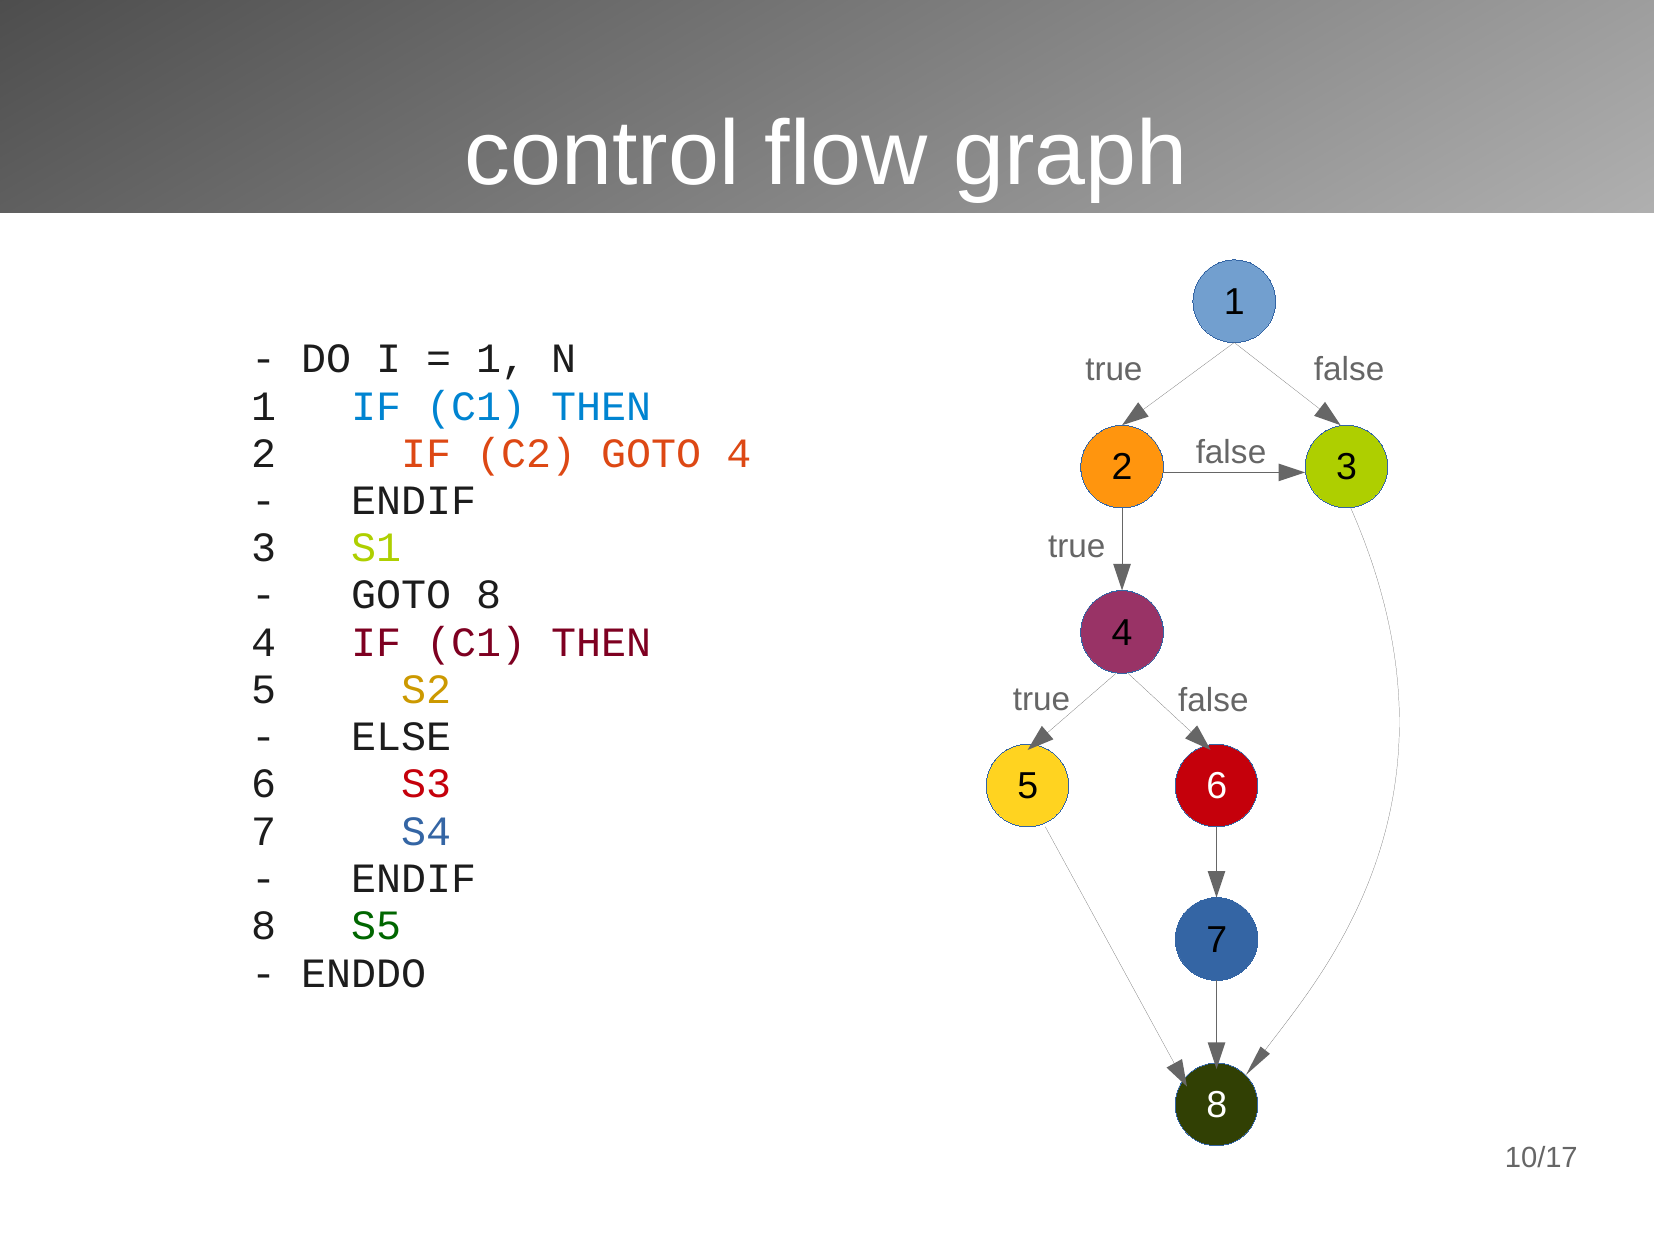

# control flow graph
1
- DO I = 1, N
1 IF (C1) THEN
2 IF (C2) GOTO 4
- ENDIF
3 S1
- GOTO 8
4 IF (C1) THEN
5 S2
- ELSE
6 S3
7 S4
- ENDIF
8 S5
- ENDDO
true
false
2
3
false
true
4
true
false
5
6
7
8